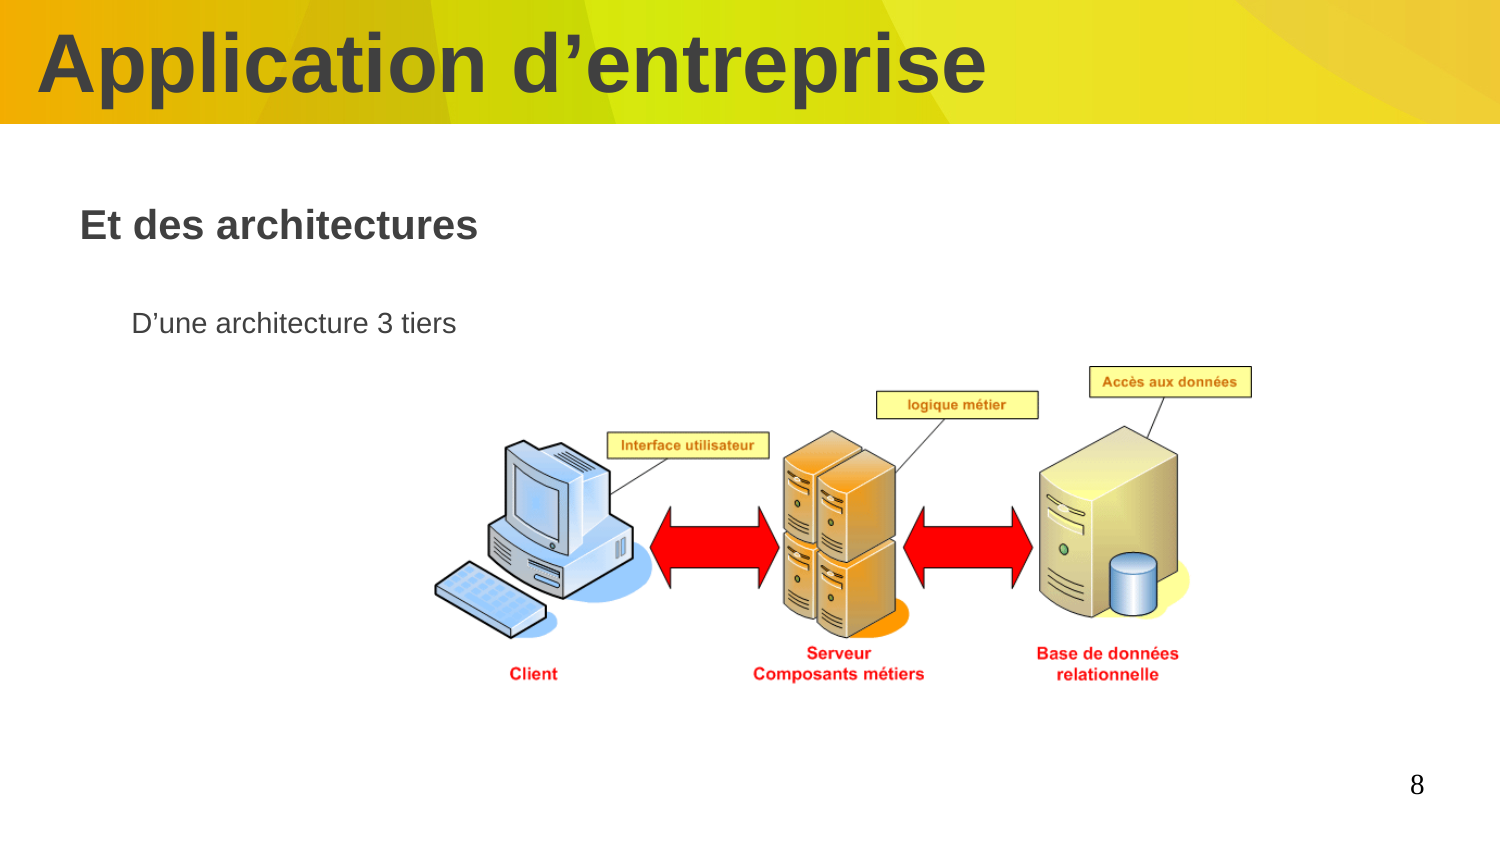

Application d’entreprise
Et des architectures
D’une architecture 3 tiers
8